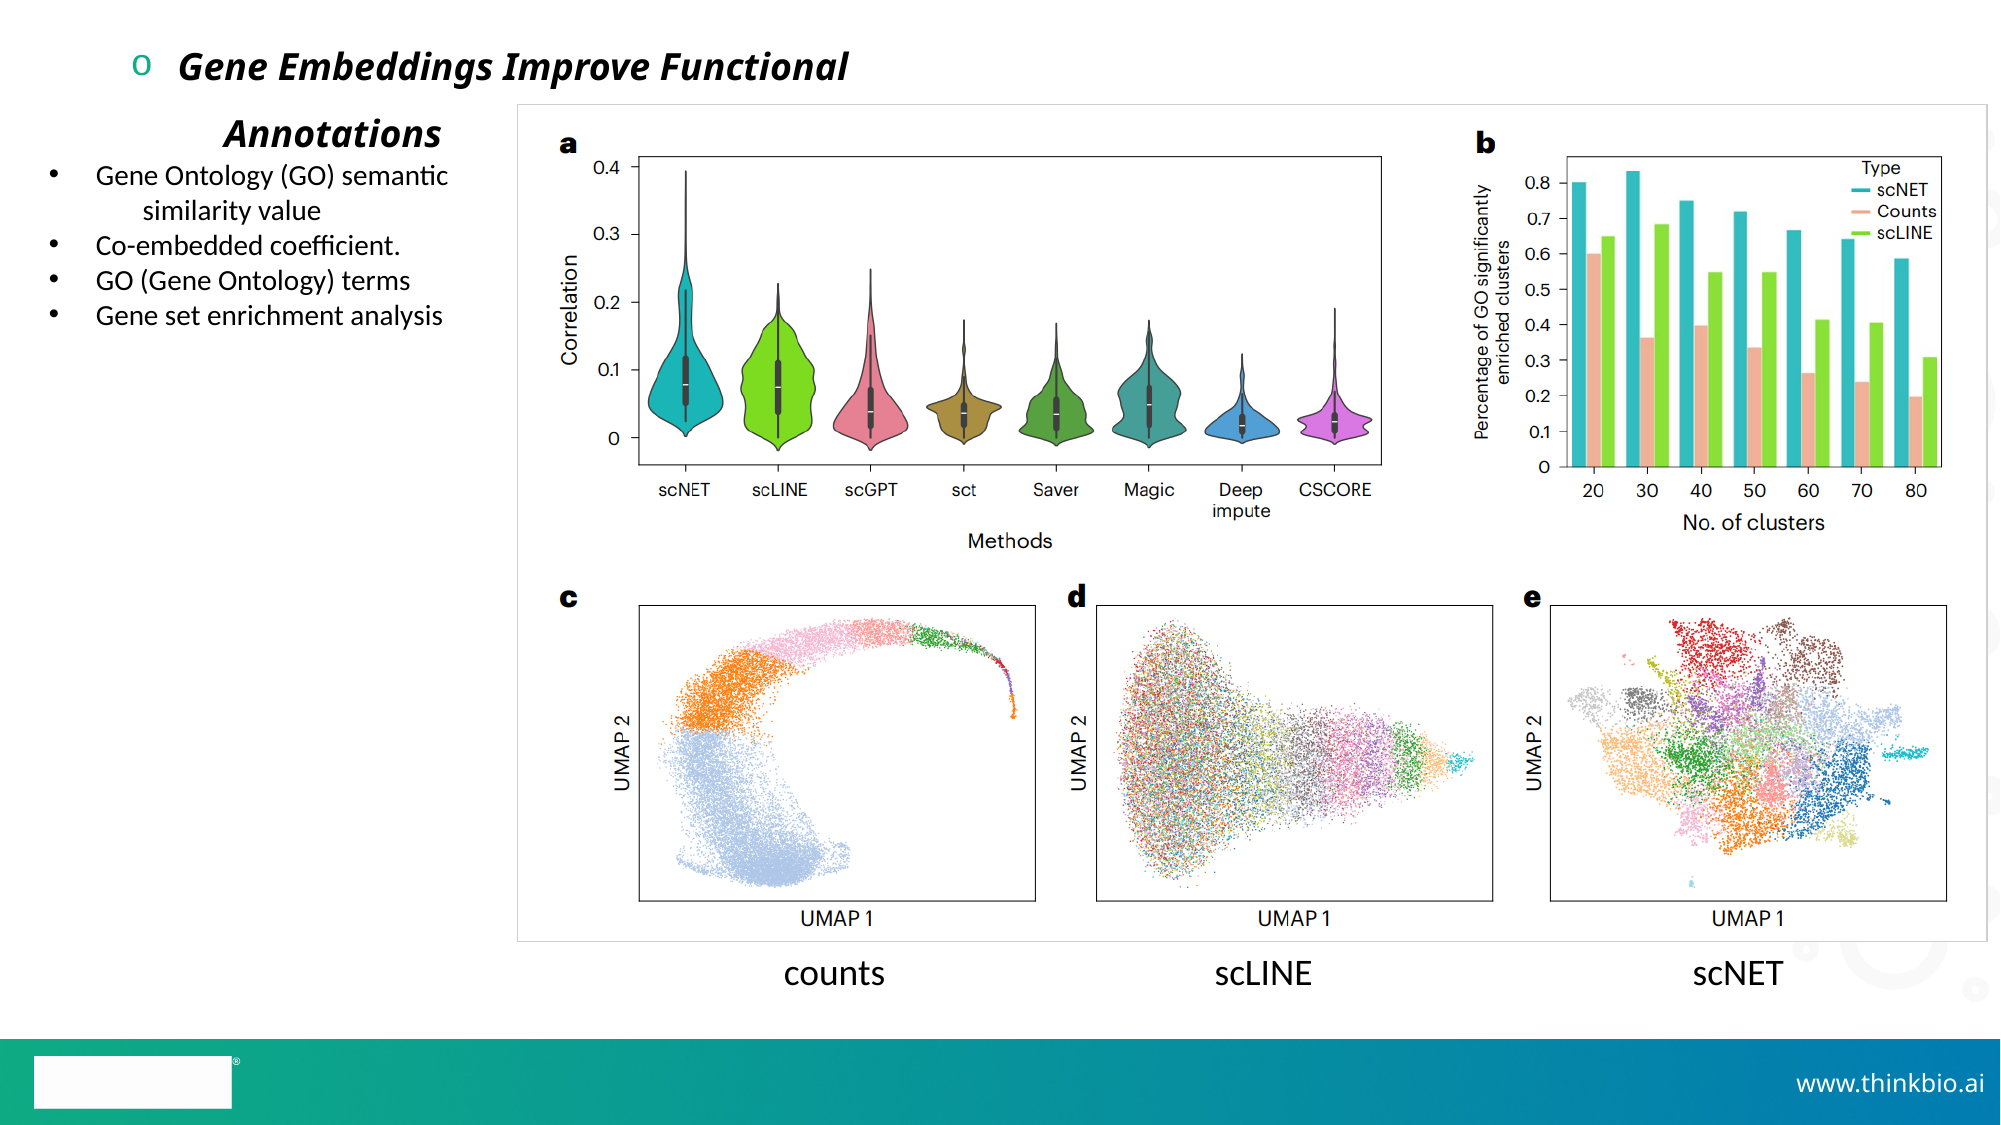

Gene Embeddings Improve Functional Annotations
Gene Ontology (GO) semantic similarity value
Co-embedded coefficient.
GO (Gene Ontology) terms
Gene set enrichment analysis
counts
scLINE
scNET